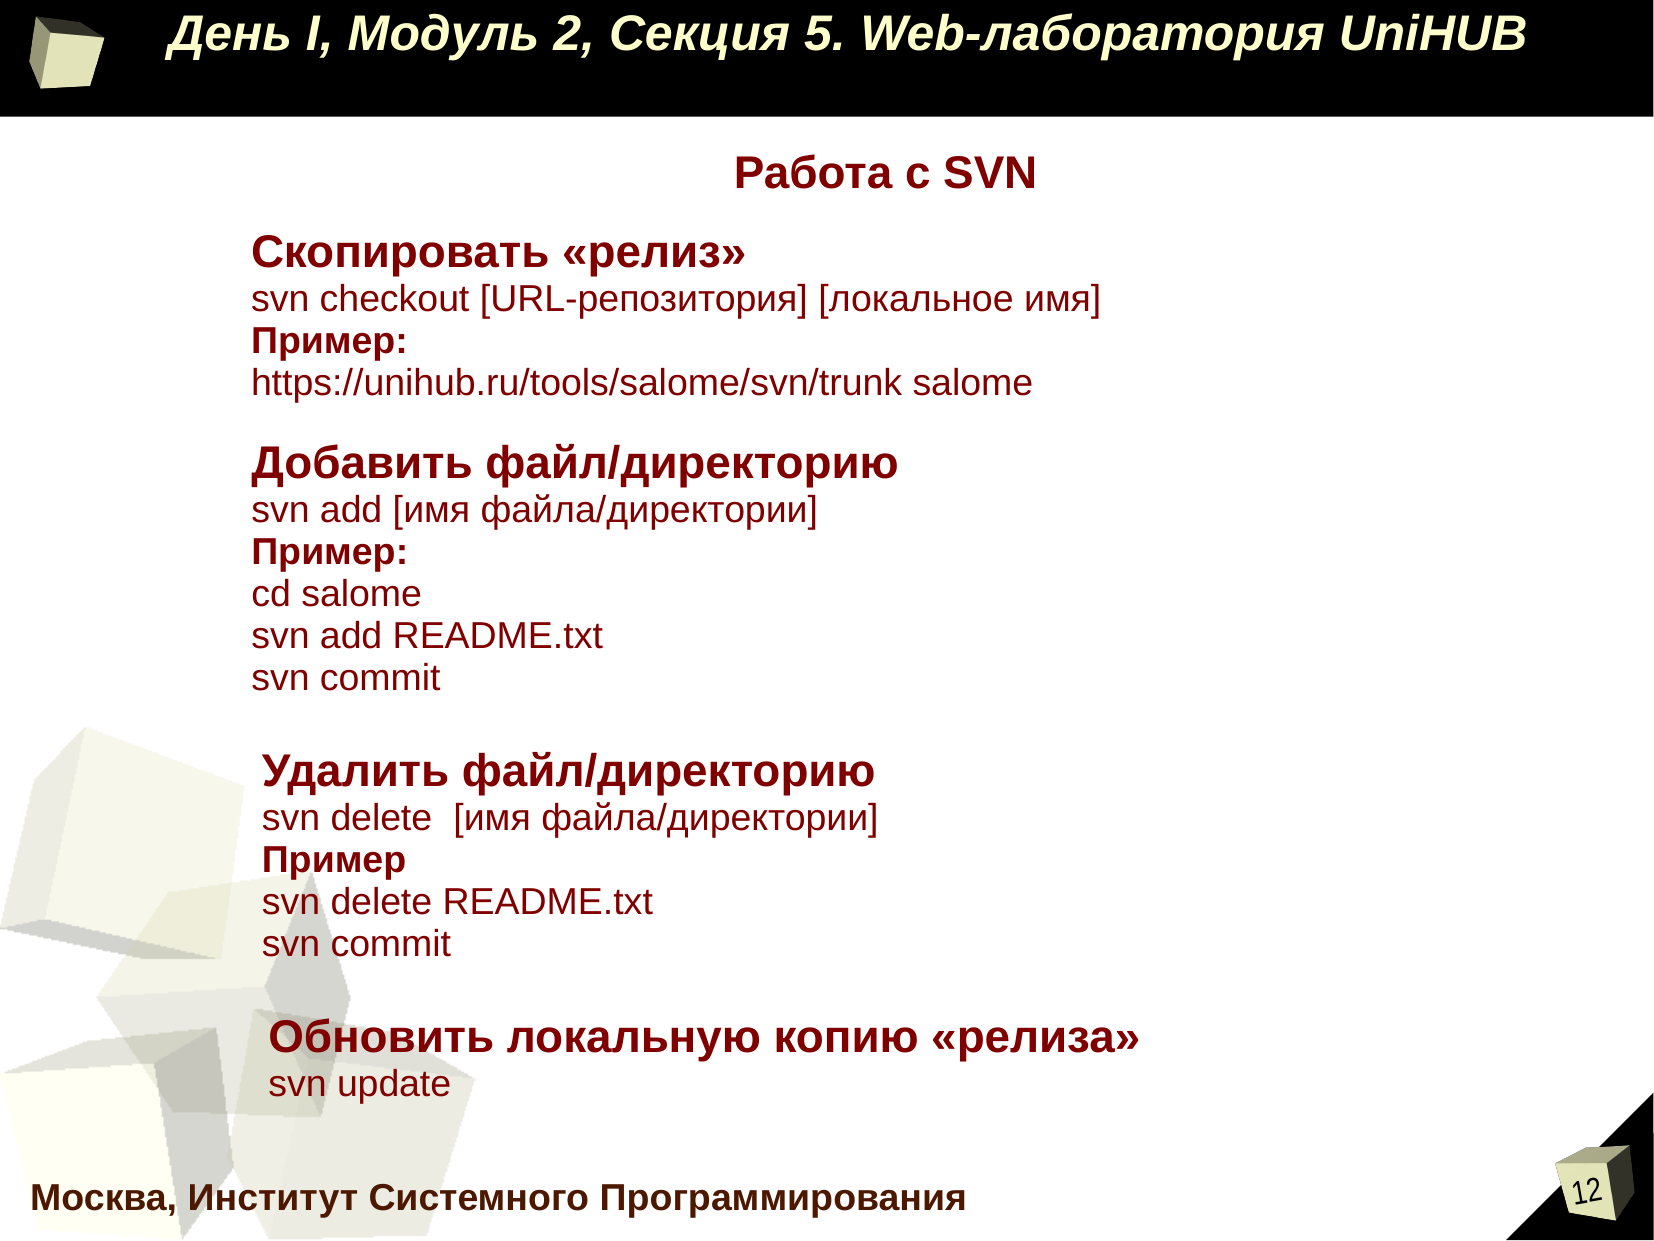

#
Работа с SVN
Скопировать «релиз»
svn checkout [URL-репозитория] [локальное имя]
Пример:
https://unihub.ru/tools/salome/svn/trunk salome
Добавить файл/директорию
svn add [имя файла/директории]
Пример:
cd salome
svn add README.txt
svn commit
Удалить файл/директорию
svn delete [имя файла/директории]
Пример
svn delete README.txt
svn commit
Обновить локальную копию «релиза»
svn update